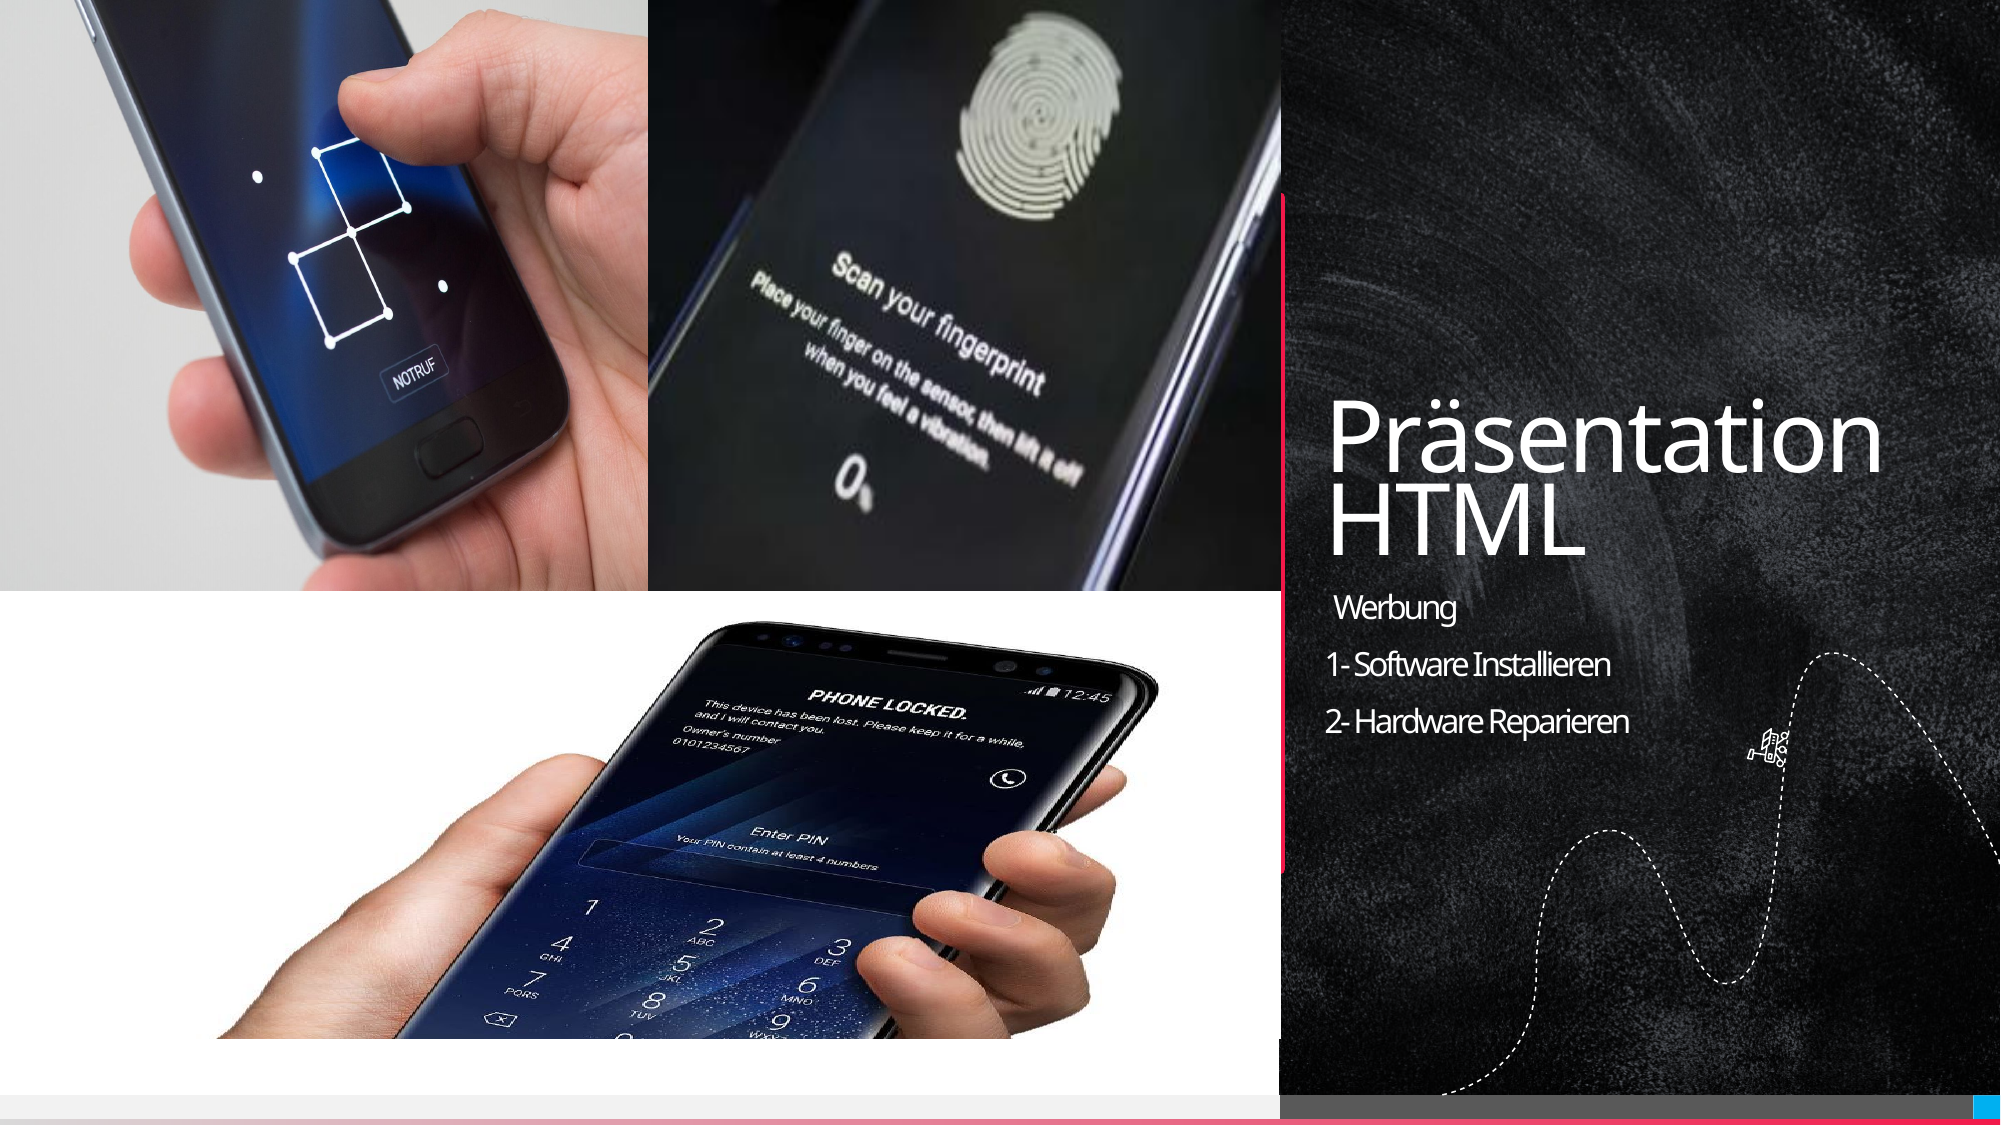

# Präsentation HTML
 Werbung
1- Software Installieren
2- Hardware Reparieren